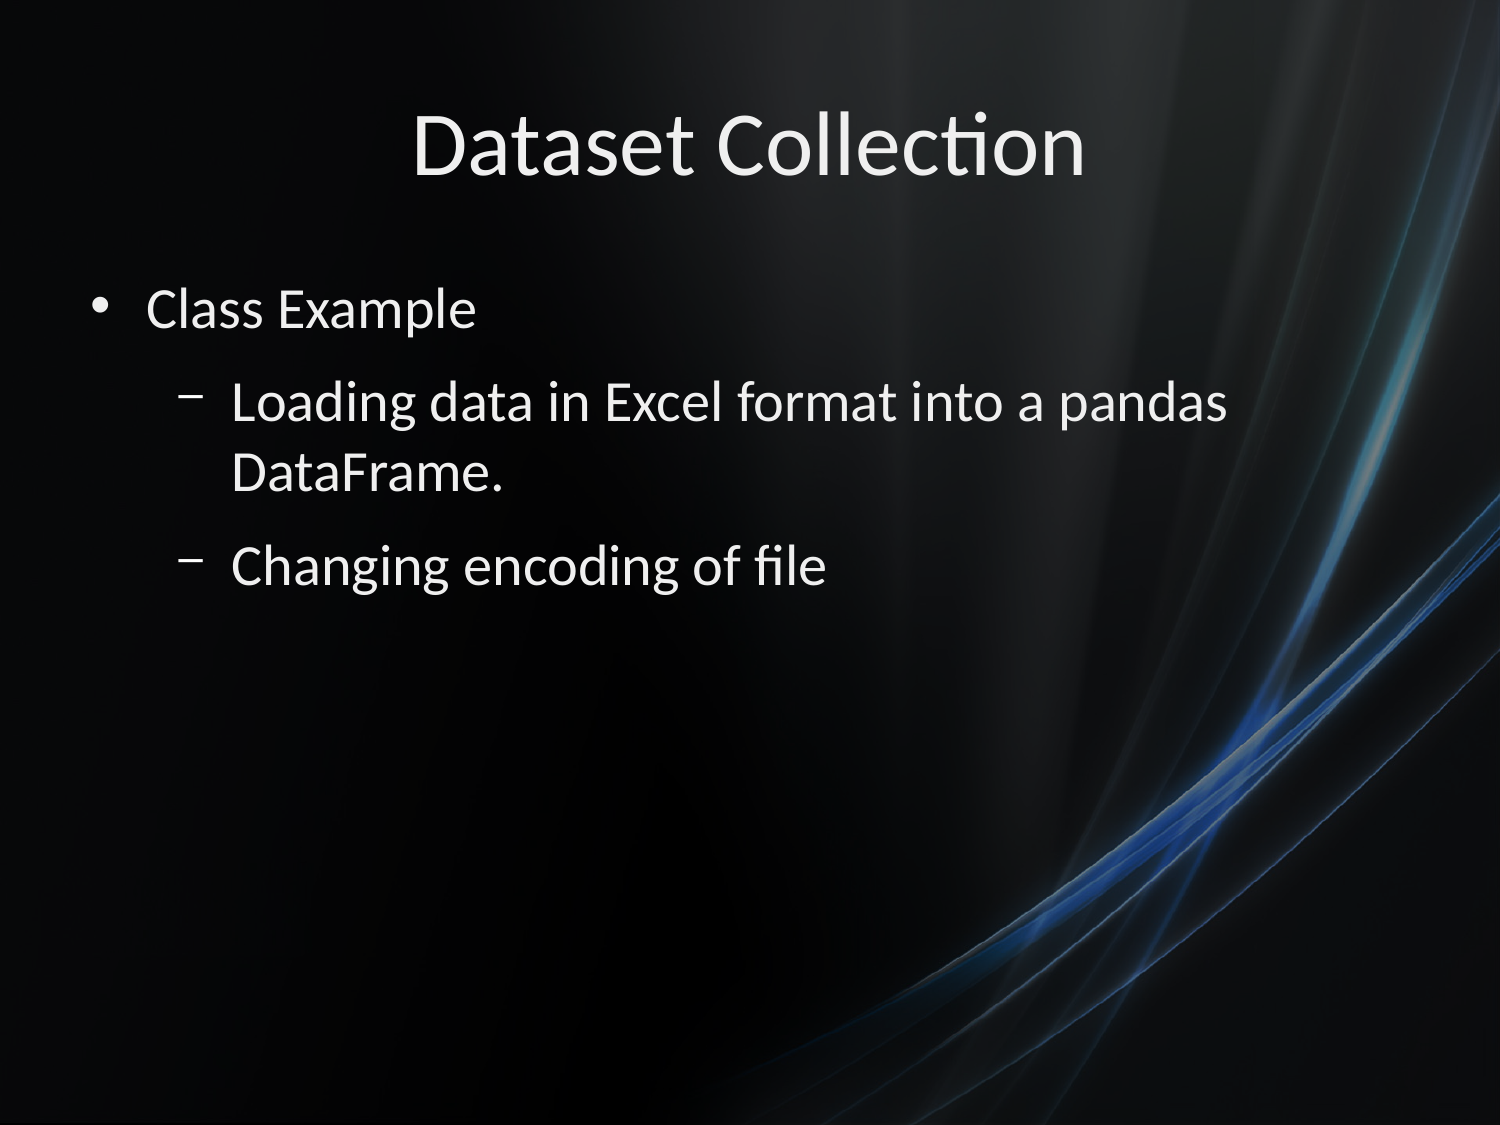

# Dataset Collection
Class Example
Loading data in Excel format into a pandas DataFrame.
Changing encoding of file